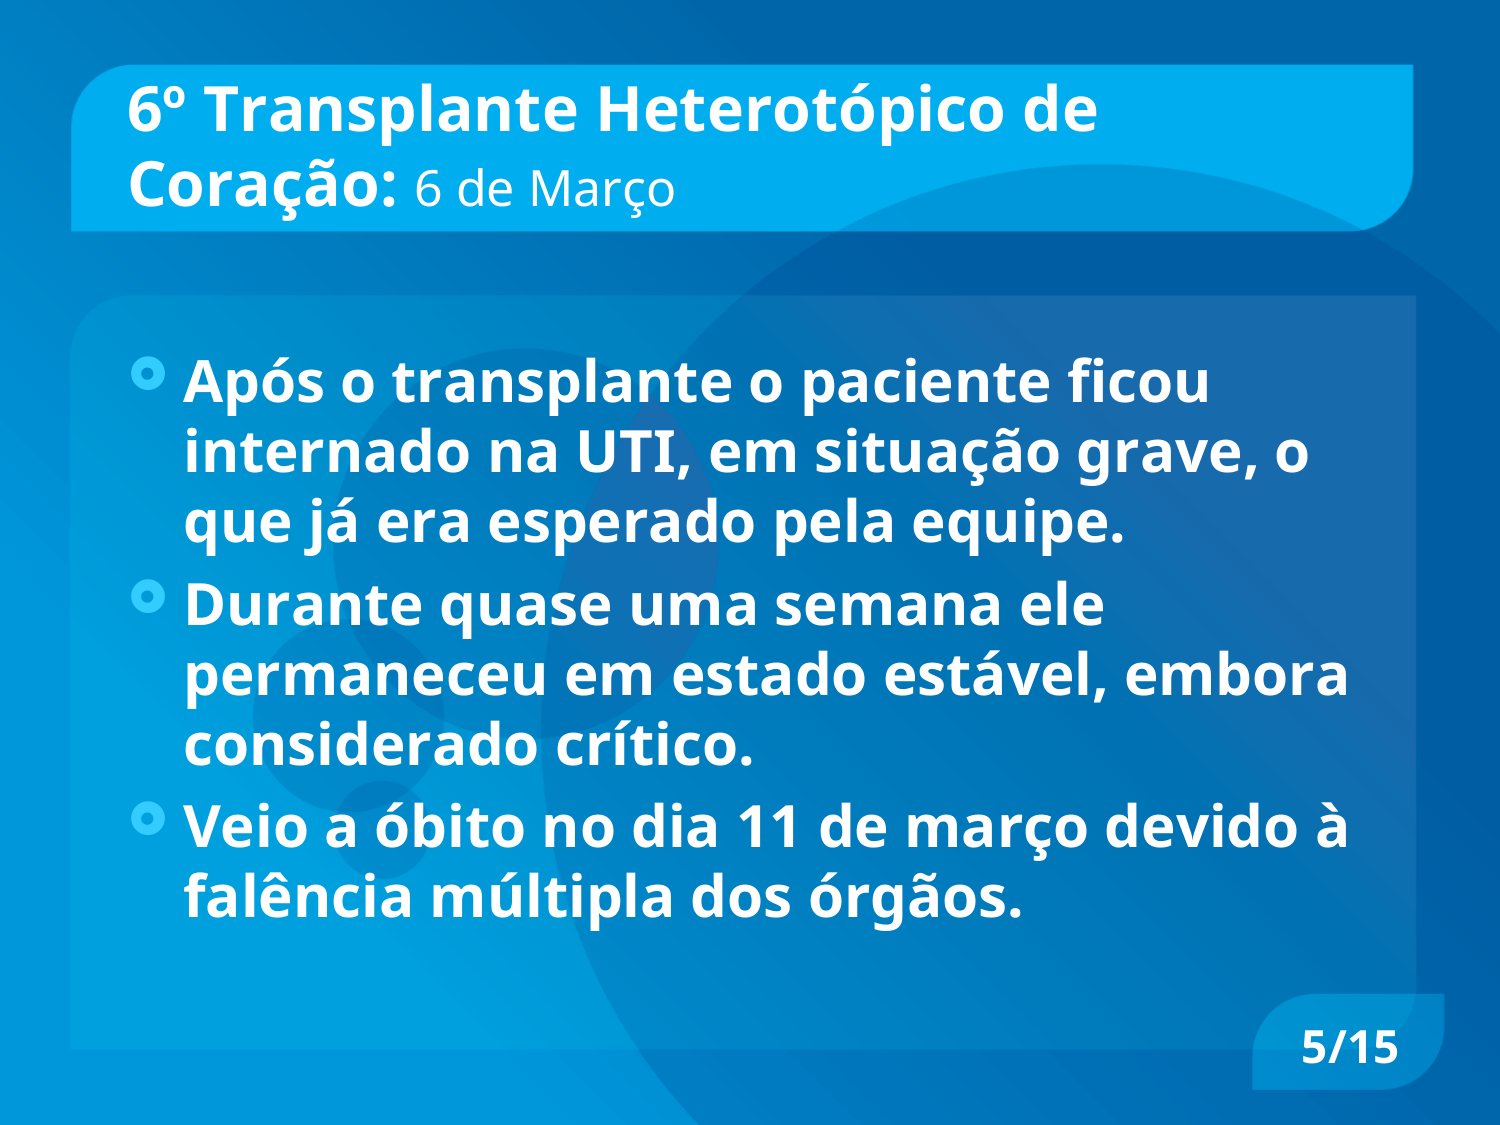

# 6º Transplante Heterotópico de Coração: 6 de Março
Após o transplante o paciente ficou internado na UTI, em situação grave, o que já era esperado pela equipe.
Durante quase uma semana ele permaneceu em estado estável, embora considerado crítico.
Veio a óbito no dia 11 de março devido à falência múltipla dos órgãos.
5/15